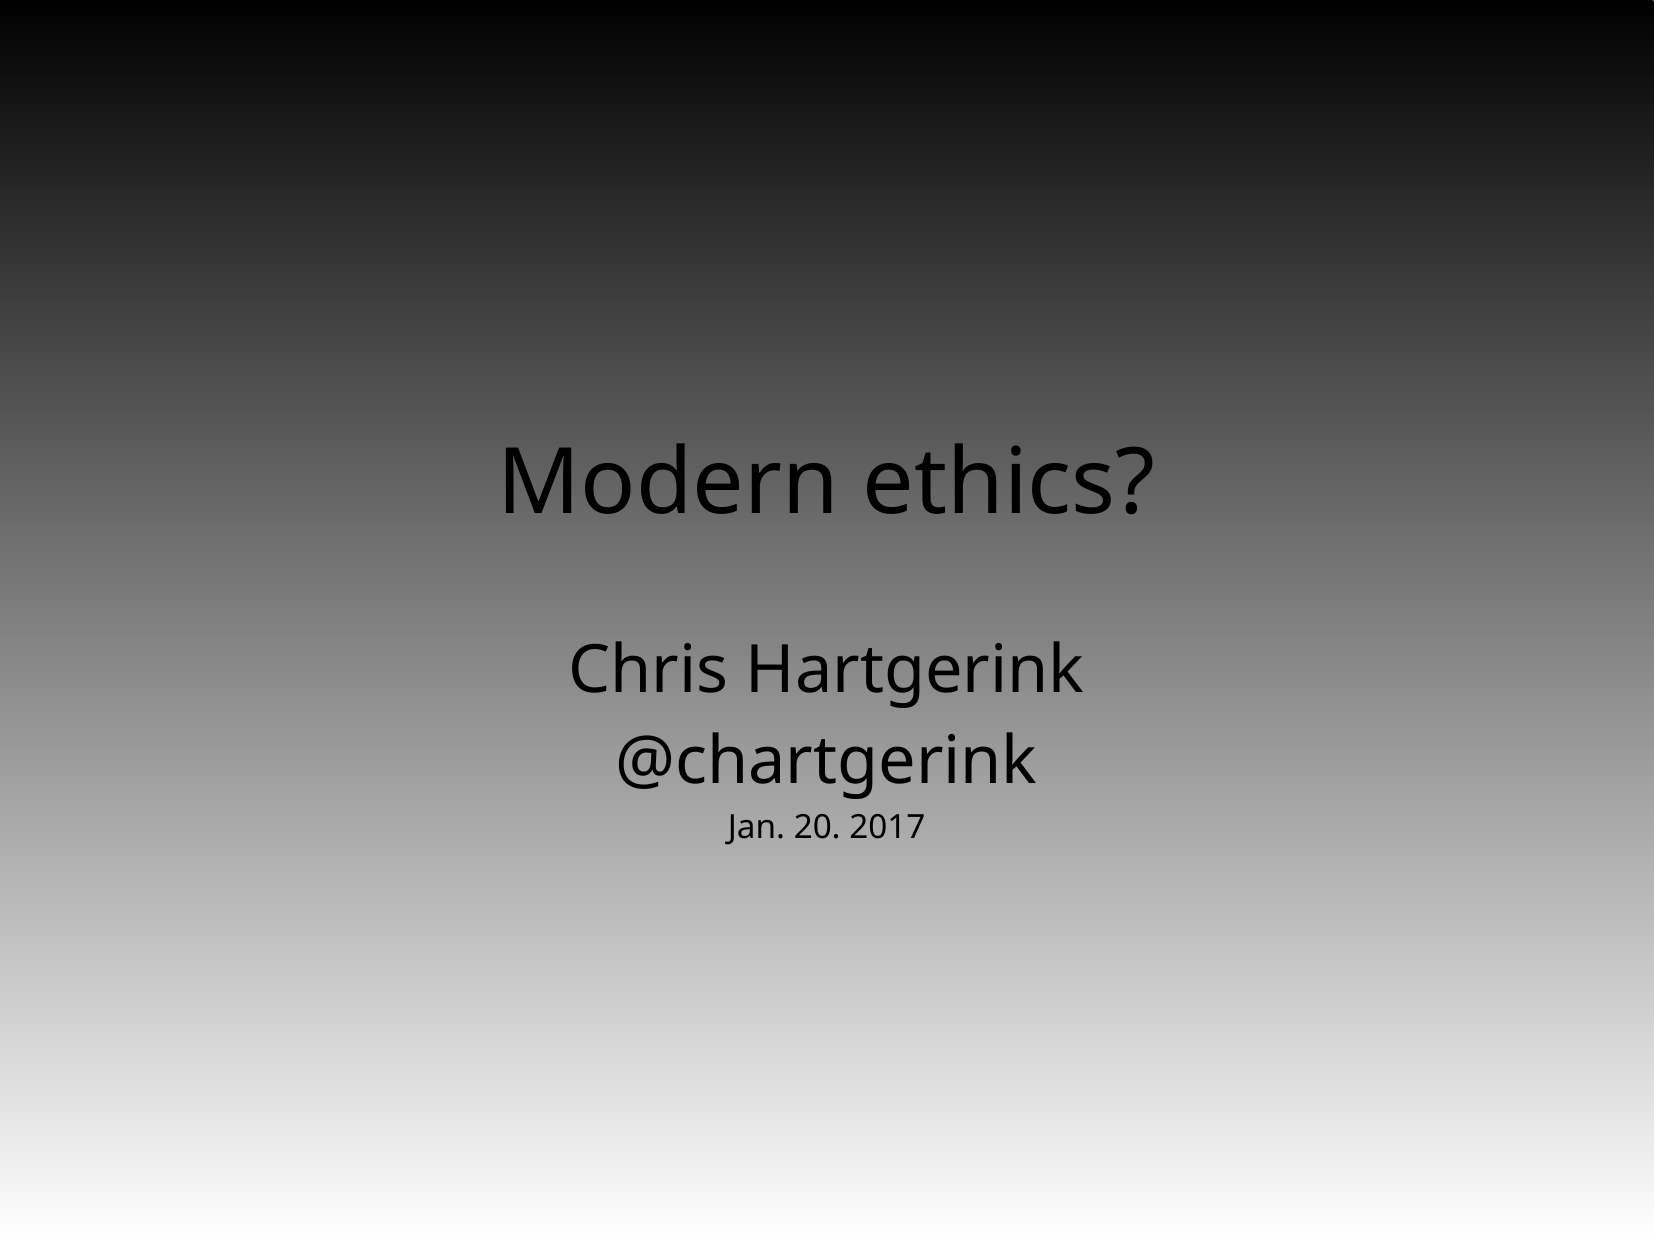

# Modern ethics?
Chris Hartgerink
@chartgerink
Jan. 20. 2017